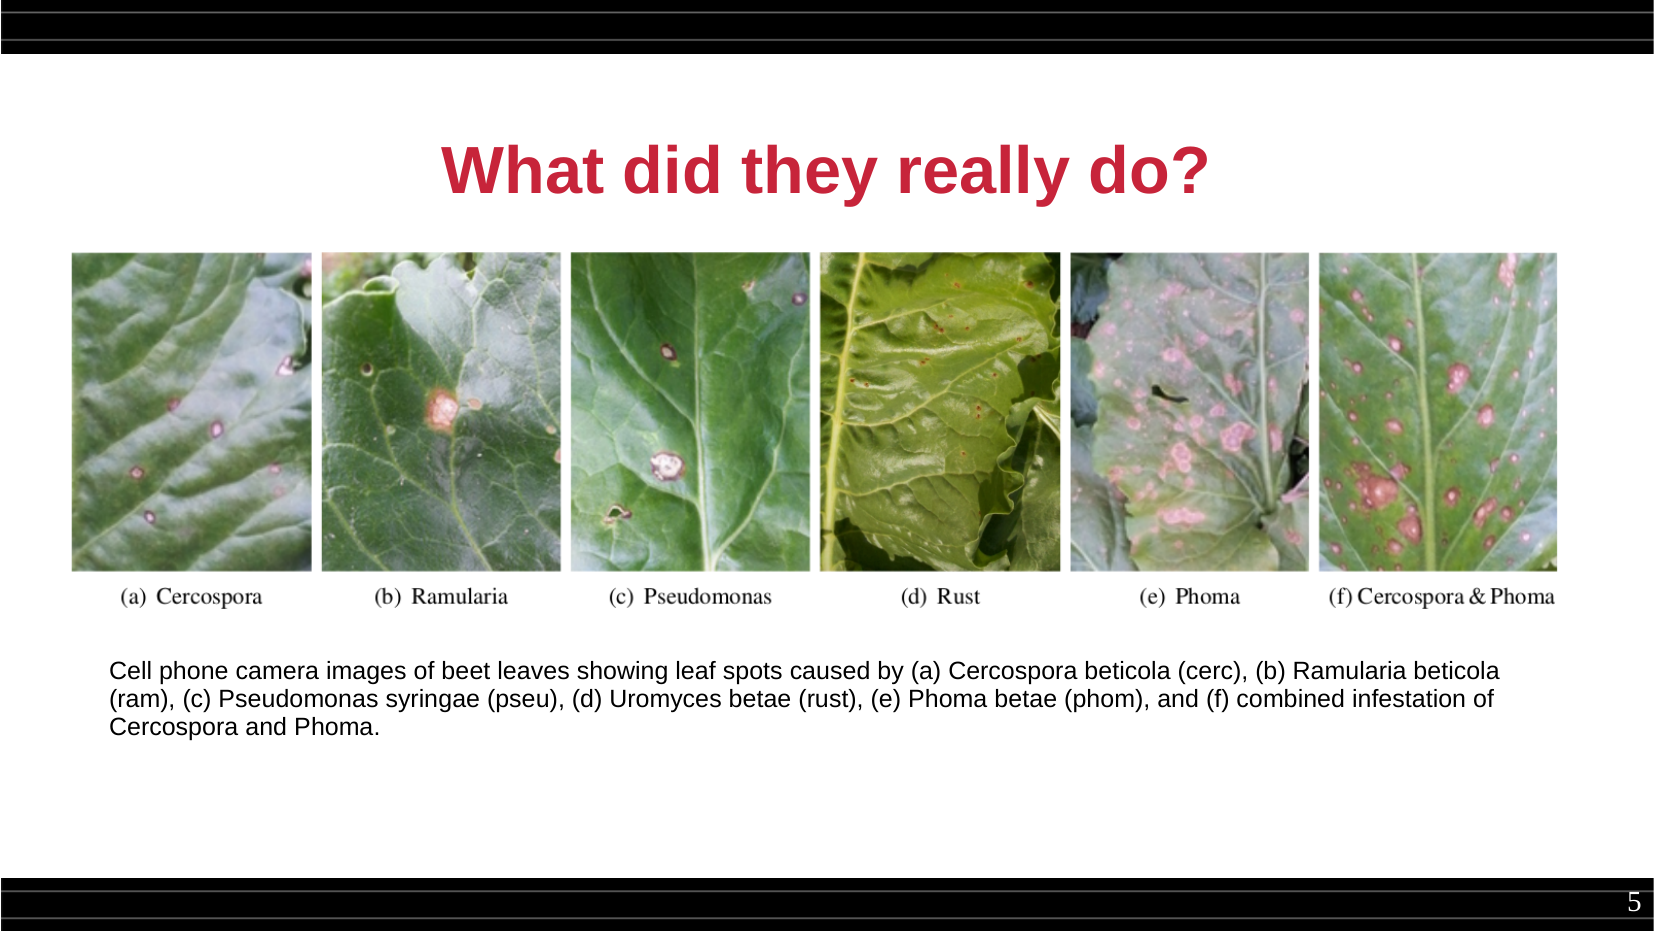

# What did they really do?
Cell phone camera images of beet leaves showing leaf spots caused by (a) Cercospora beticola (cerc), (b) Ramularia beticola (ram), (c) Pseudomonas syringae (pseu), (d) Uromyces betae (rust), (e) Phoma betae (phom), and (f) combined infestation of Cercospora and Phoma.